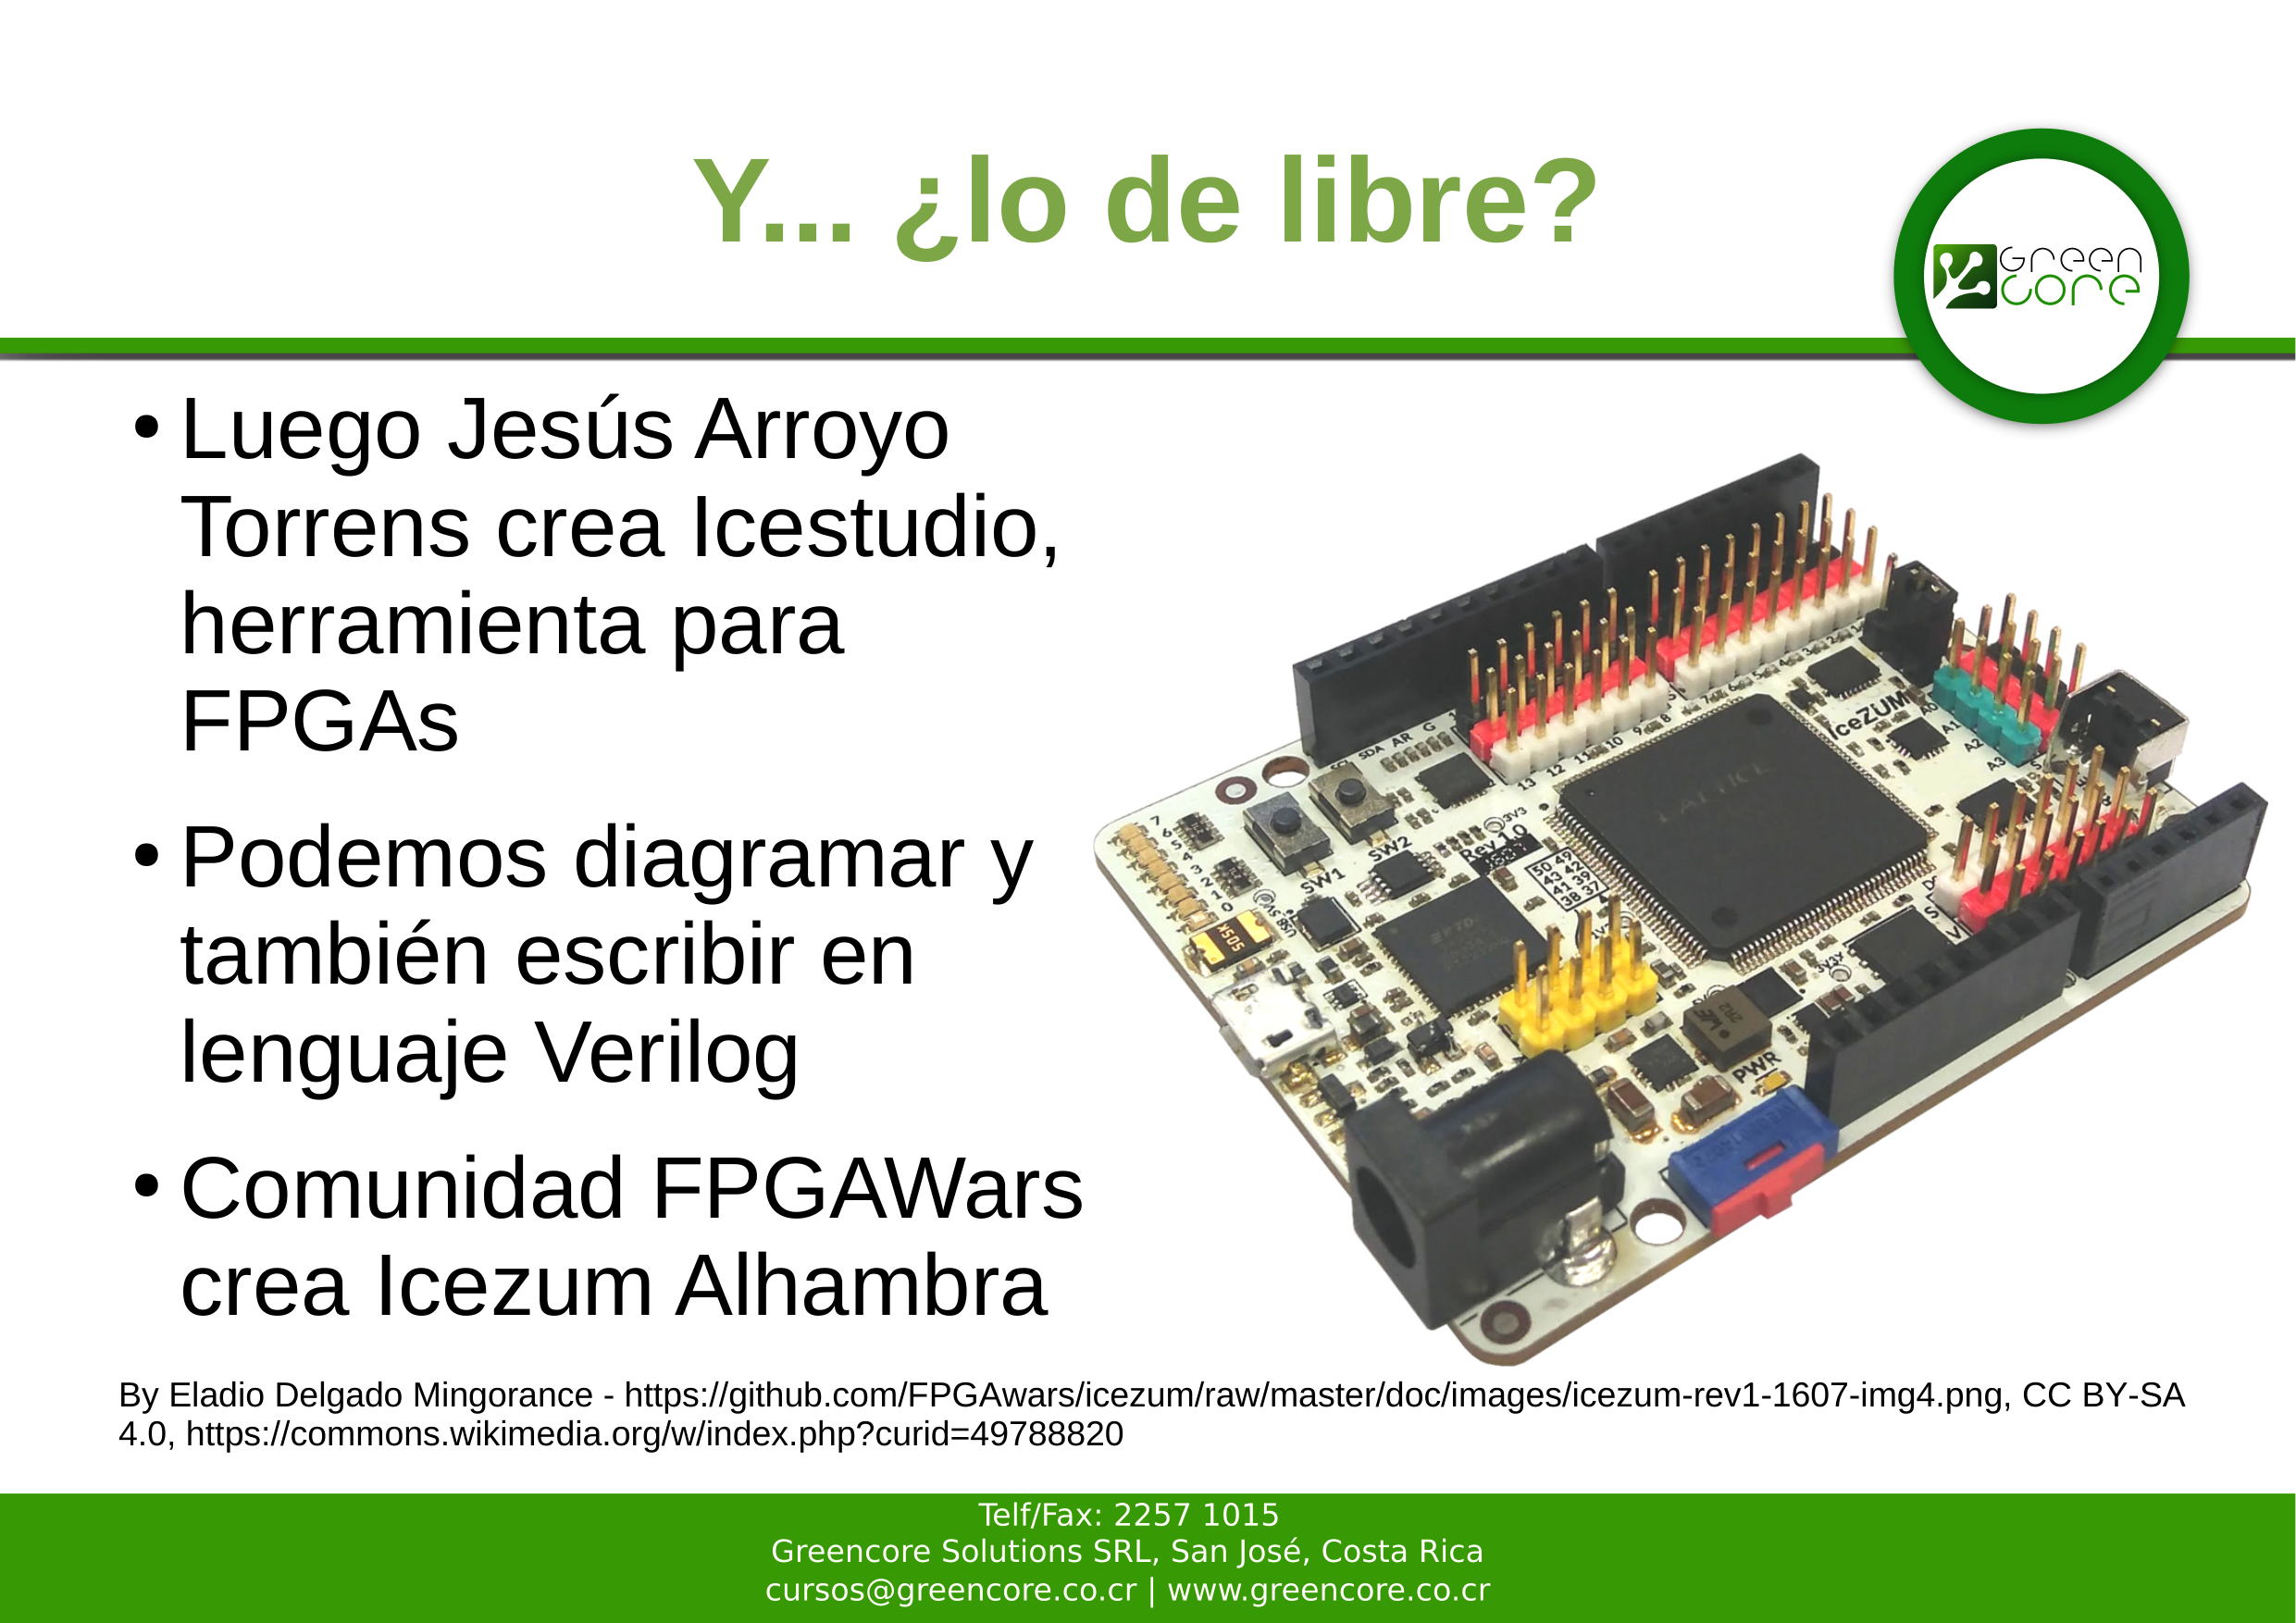

# Y... ¿lo de libre?
Luego Jesús Arroyo Torrens crea Icestudio, herramienta para FPGAs
Podemos diagramar y también escribir en lenguaje Verilog
Comunidad FPGAWars crea Icezum Alhambra
By Eladio Delgado Mingorance - https://github.com/FPGAwars/icezum/raw/master/doc/images/icezum-rev1-1607-img4.png, CC BY-SA 4.0, https://commons.wikimedia.org/w/index.php?curid=49788820